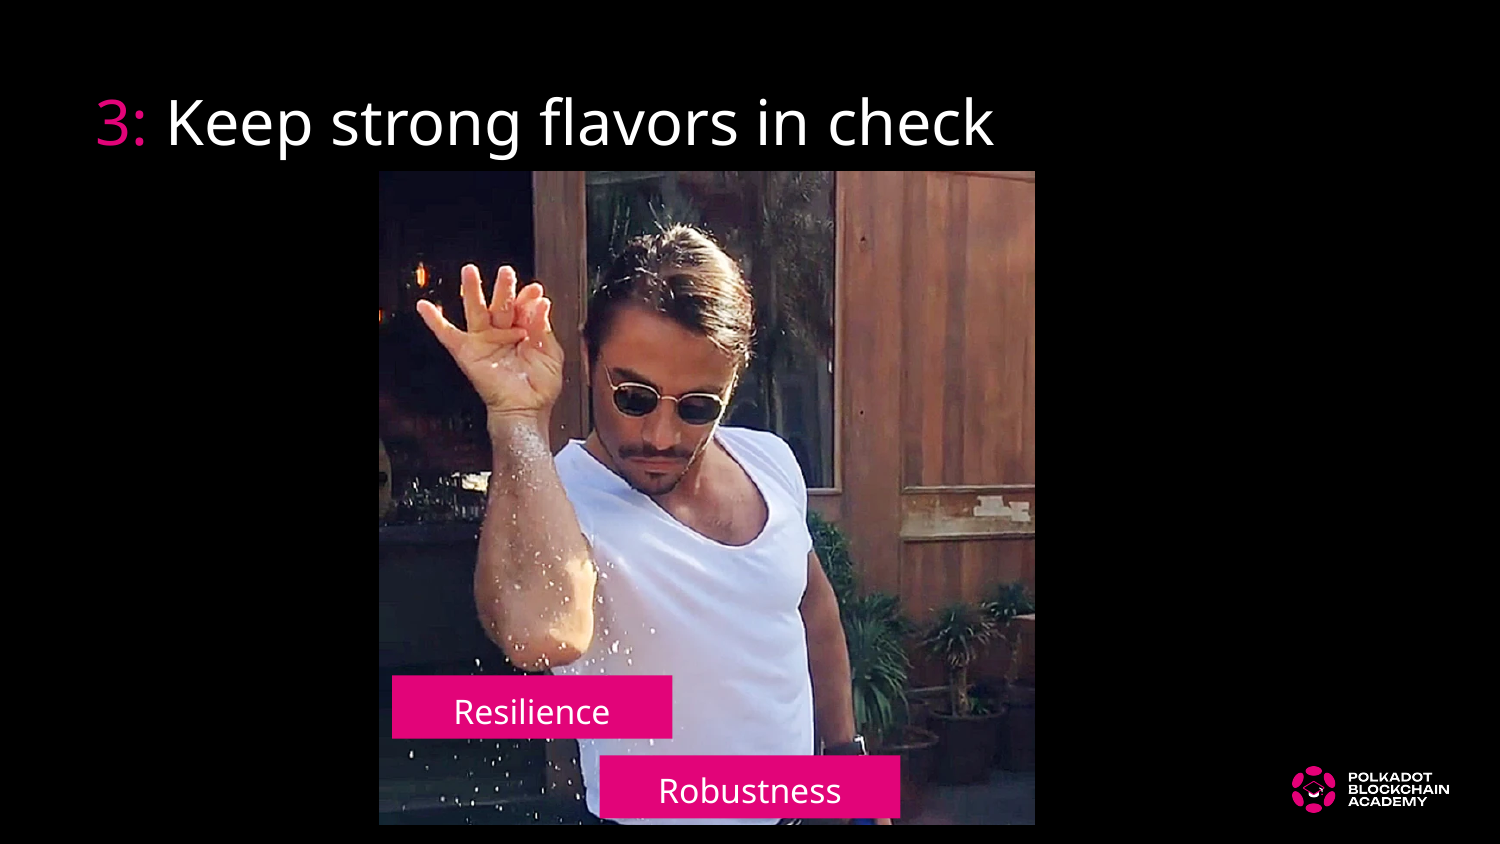

# 3: Keep strong flavors in check
Resilience
Robustness